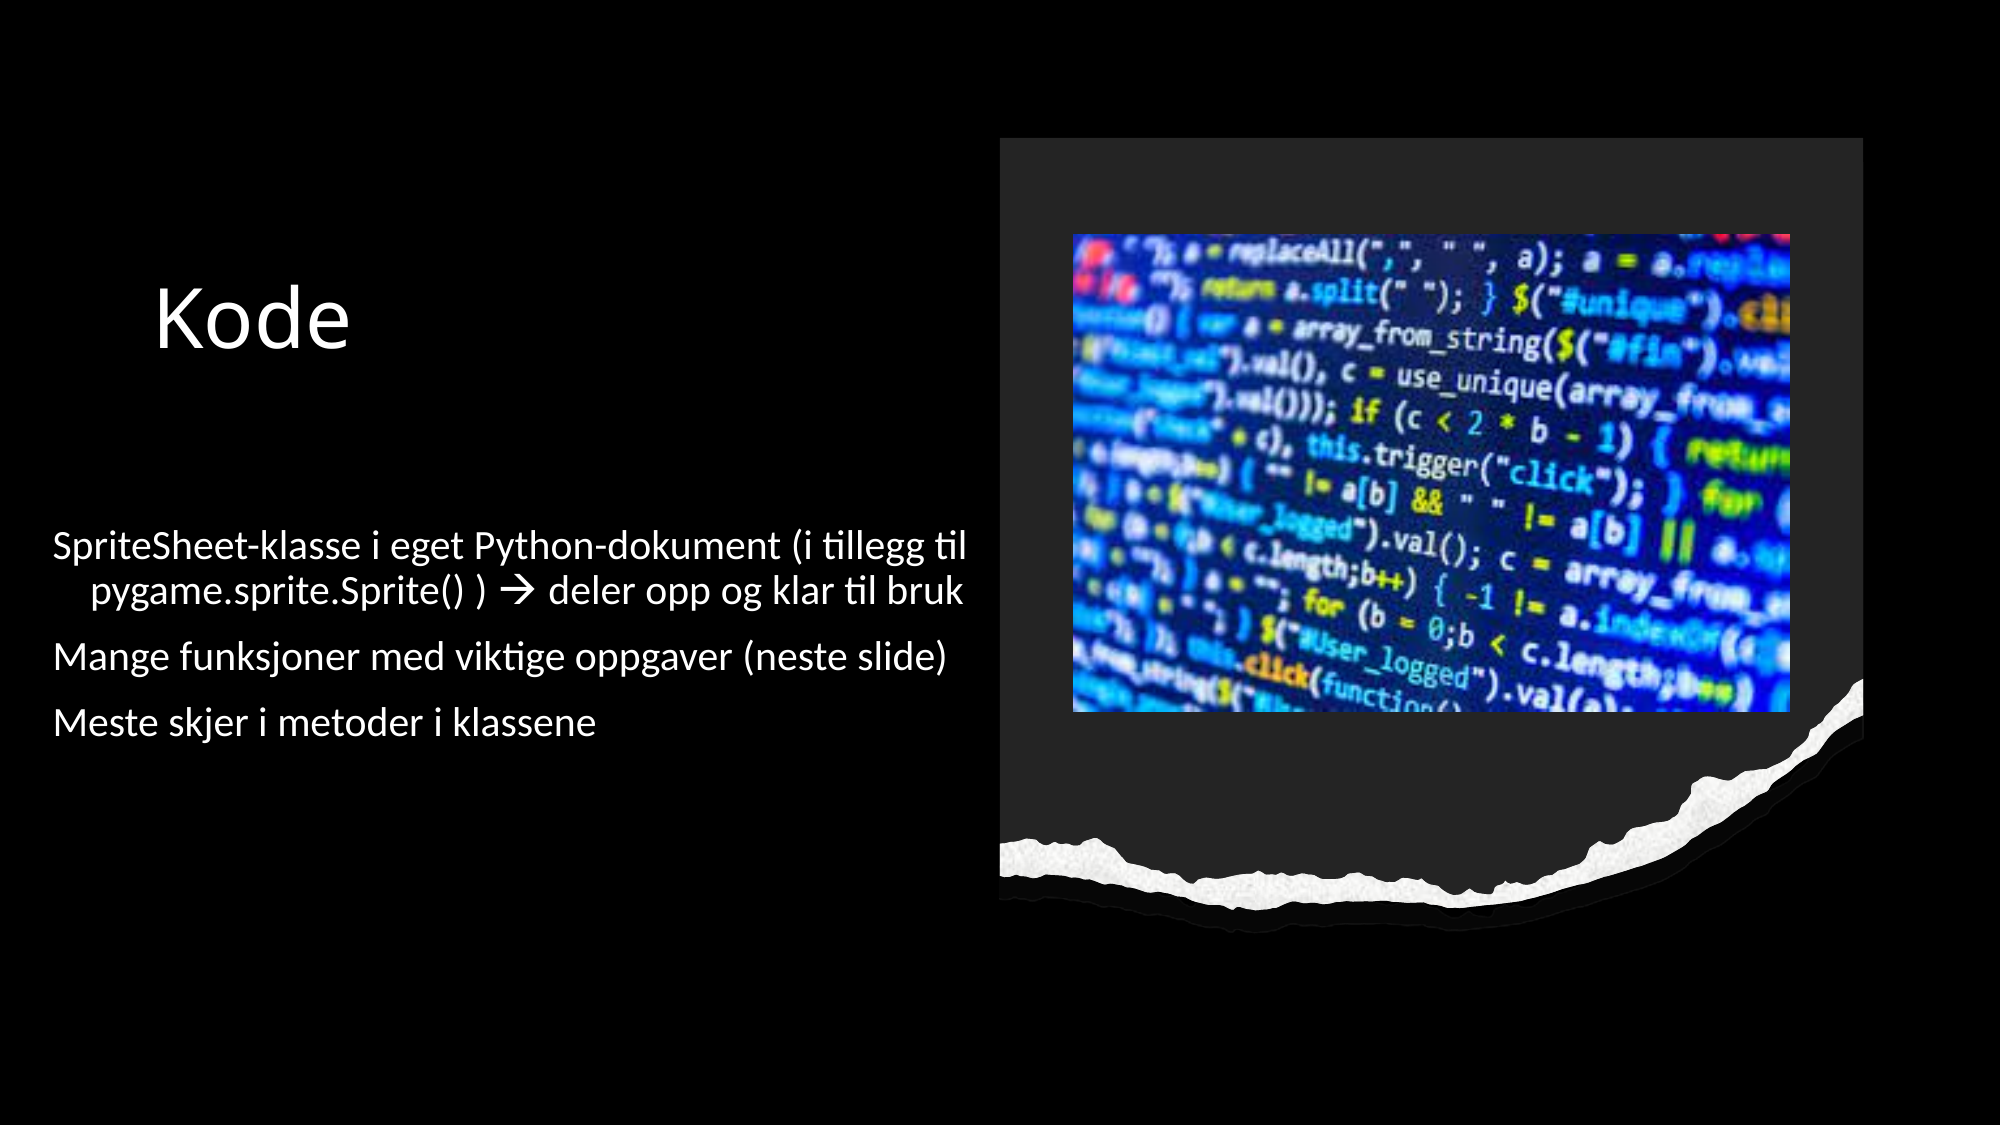

# Kode
SpriteSheet-klasse i eget Python-dokument (i tillegg til pygame.sprite.Sprite() )  deler opp og klar til bruk
Mange funksjoner med viktige oppgaver (neste slide)
Meste skjer i metoder i klassene